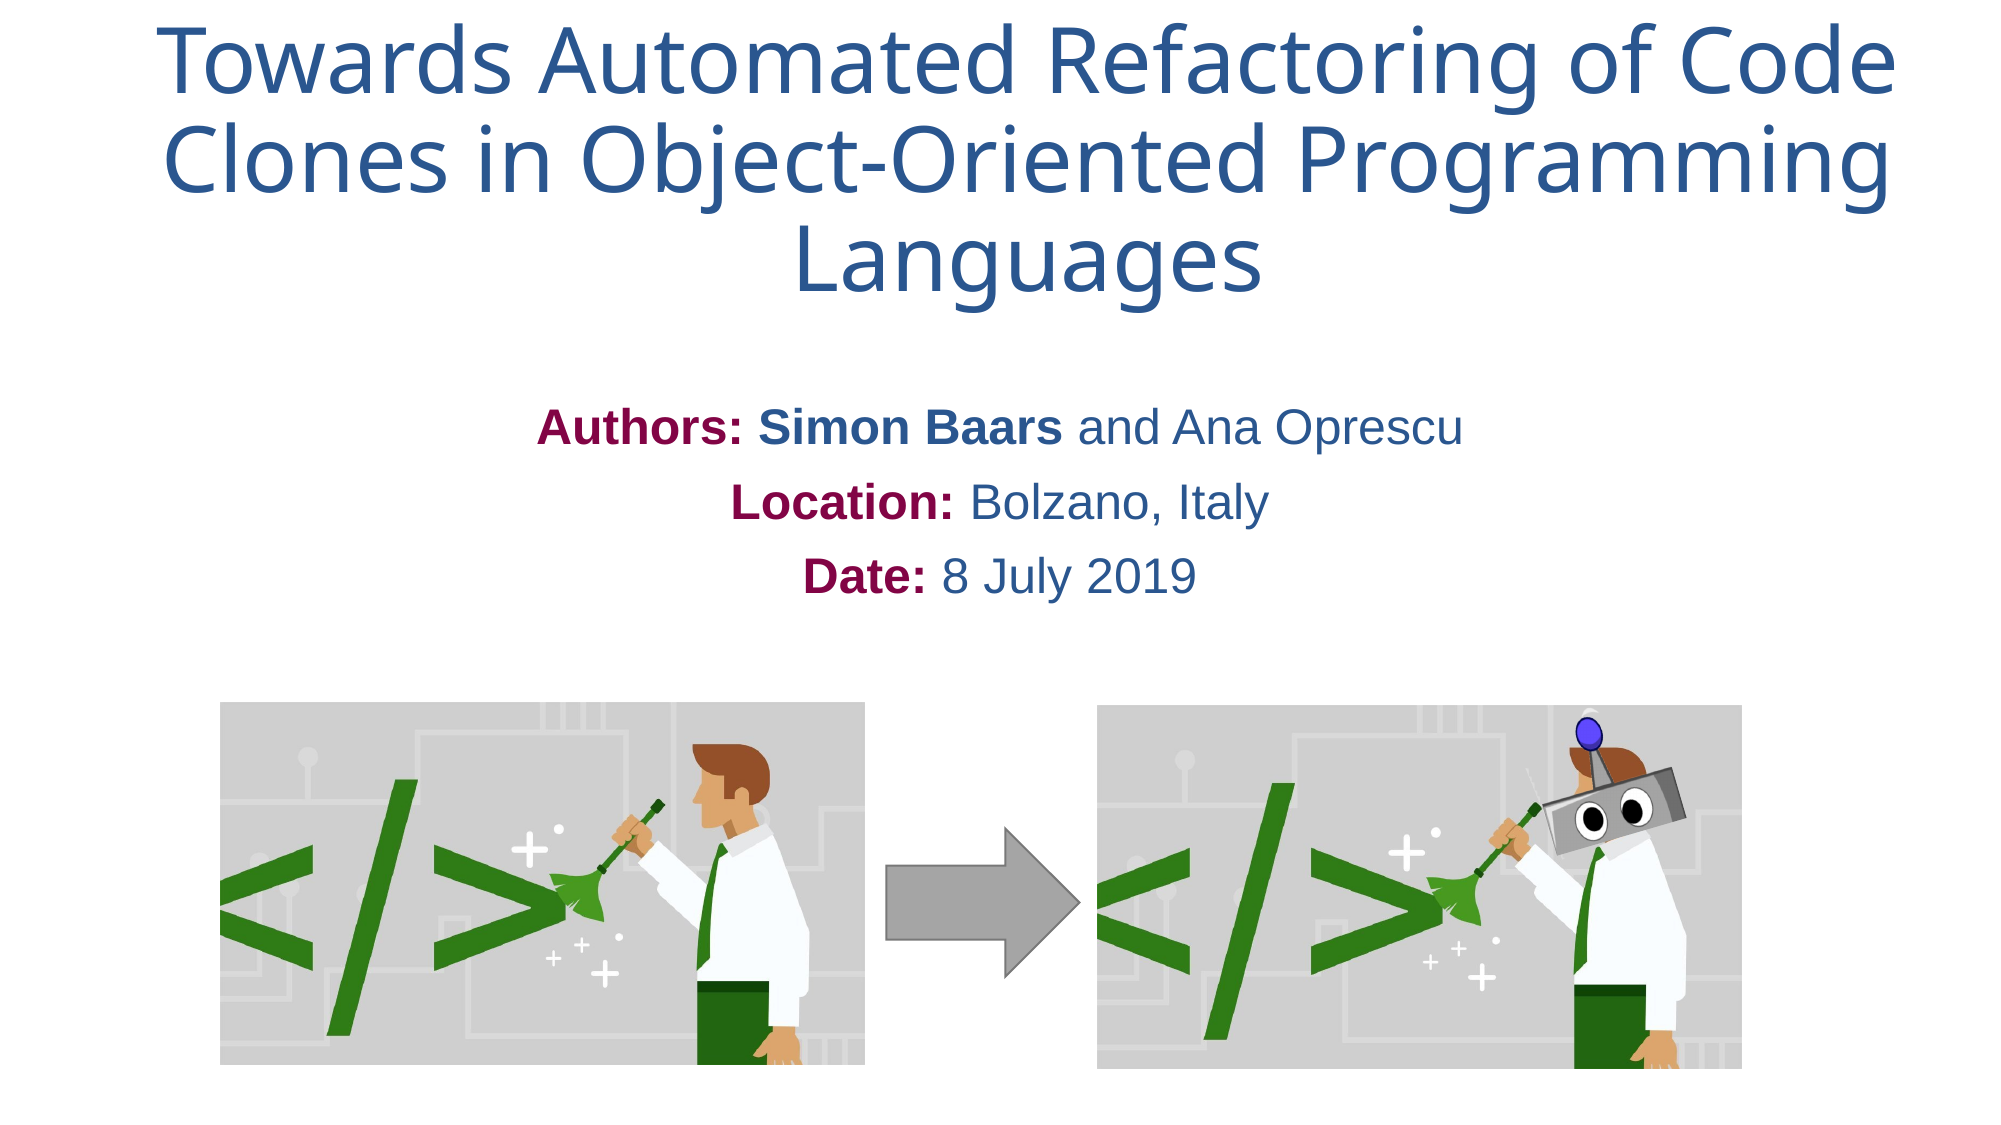

# Towards Automated Refactoring of Code Clones in Object-Oriented Programming Languages
Authors: Simon Baars and Ana Oprescu
Location: Bolzano, Italy
Date: 8 July 2019